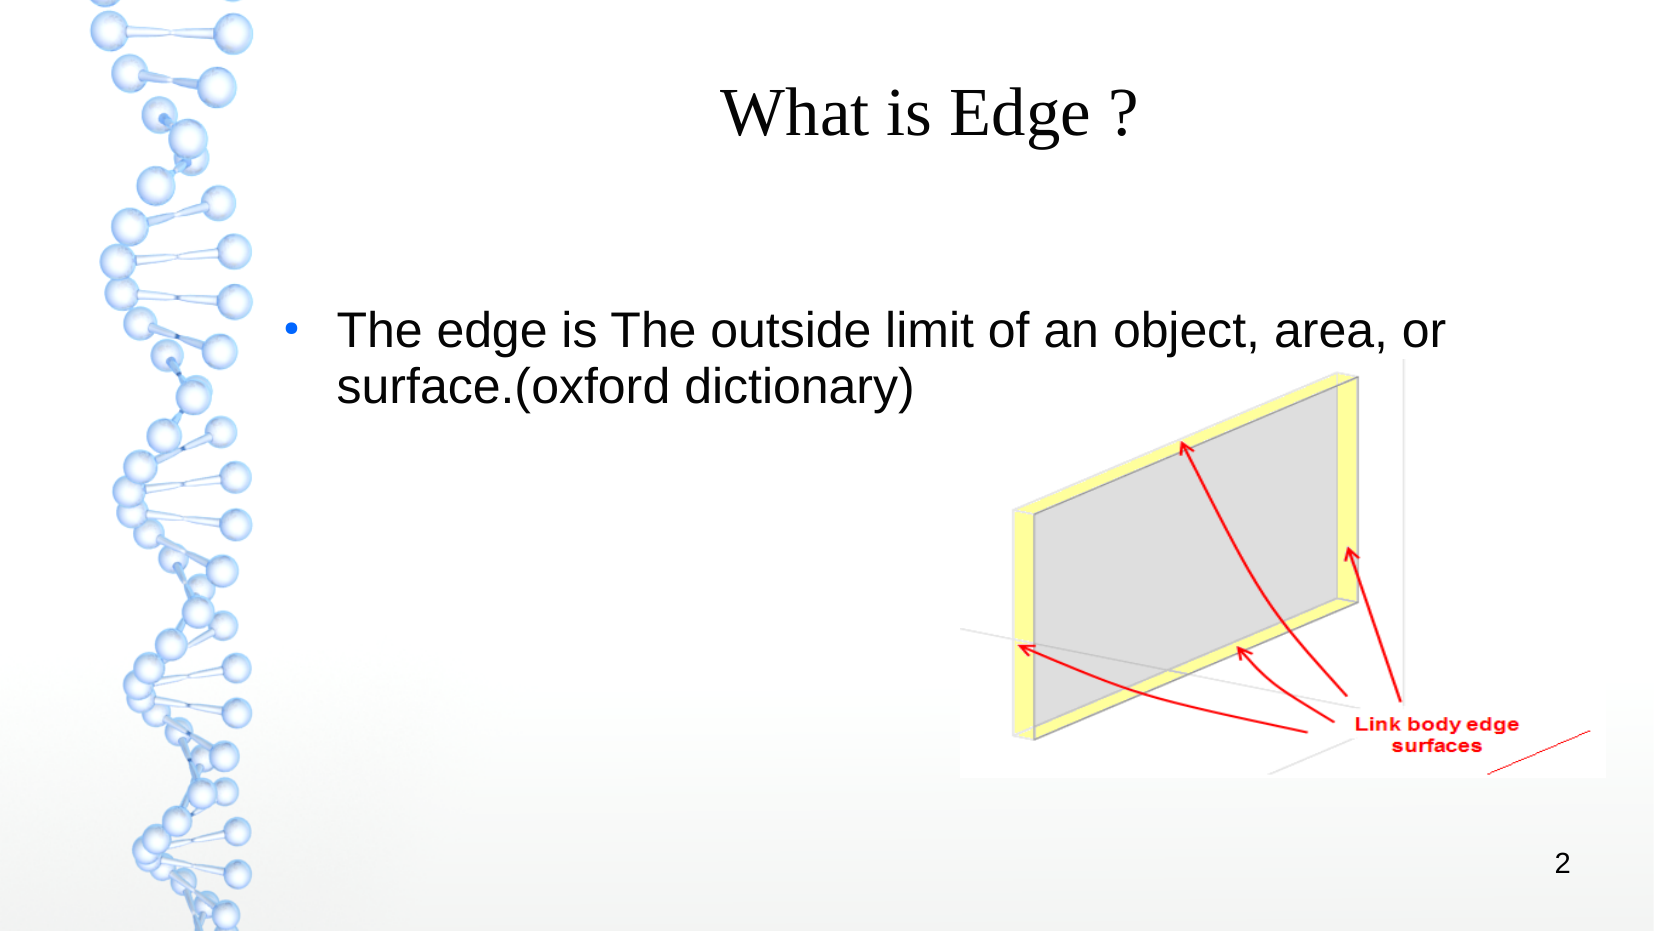

# What is Edge ?
The edge is The outside limit of an object, area, or surface.(oxford dictionary)
2